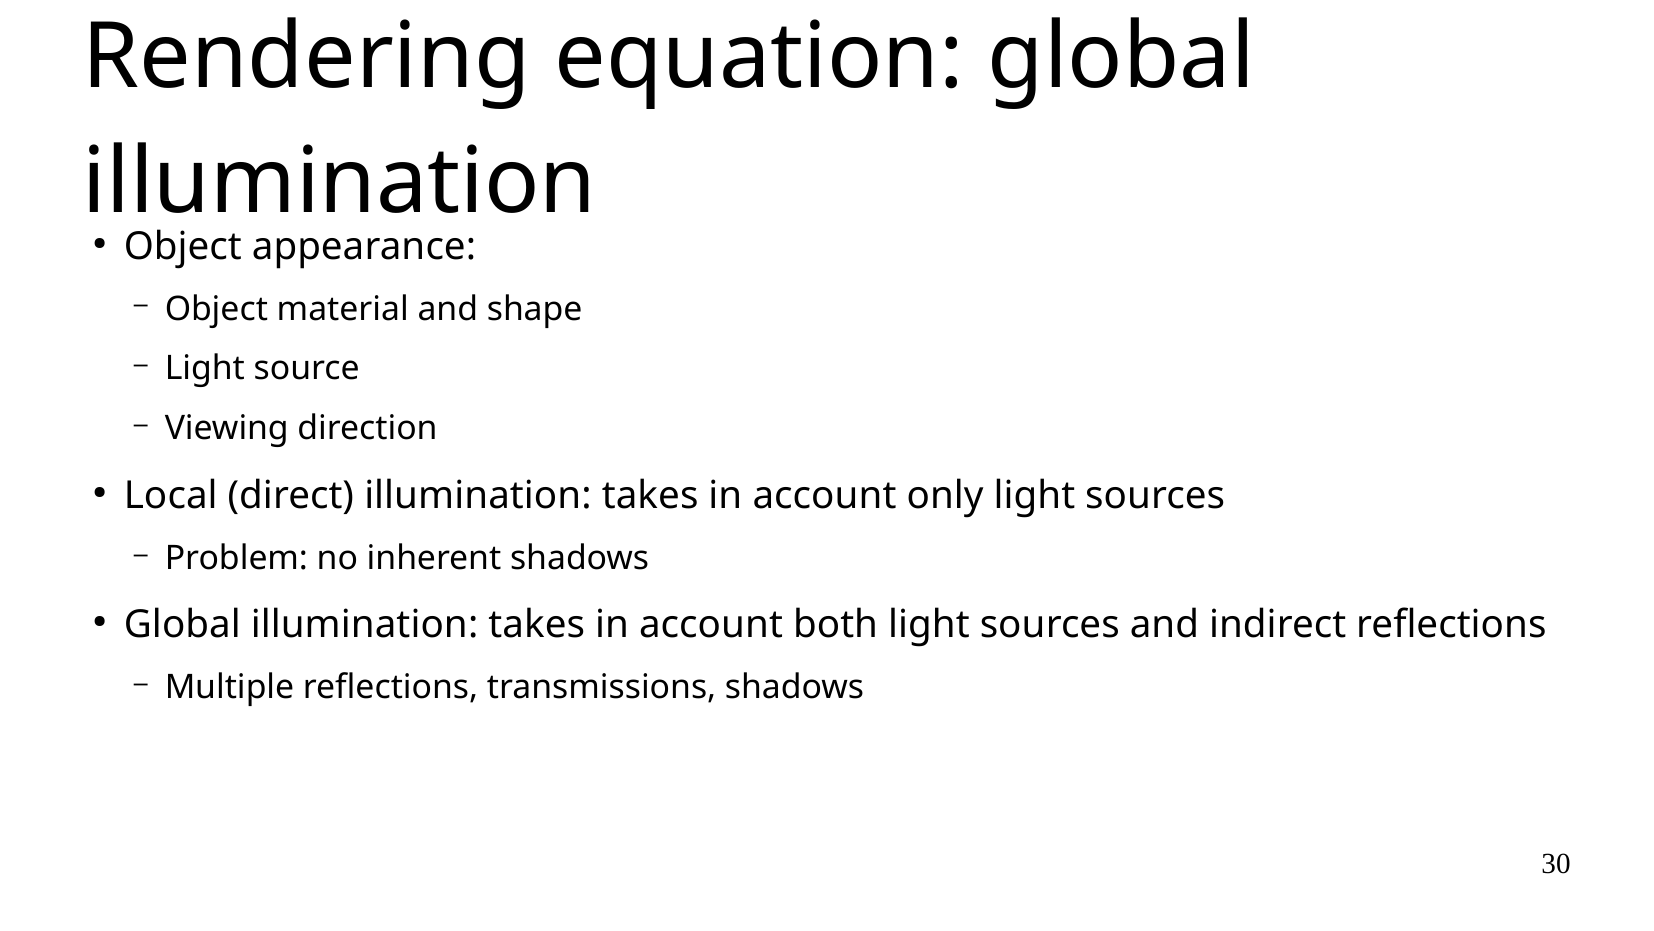

# Rendering equation: global illumination
Object appearance:
Object material and shape
Light source
Viewing direction
Local (direct) illumination: takes in account only light sources
Problem: no inherent shadows
Global illumination: takes in account both light sources and indirect reflections
Multiple reflections, transmissions, shadows
30